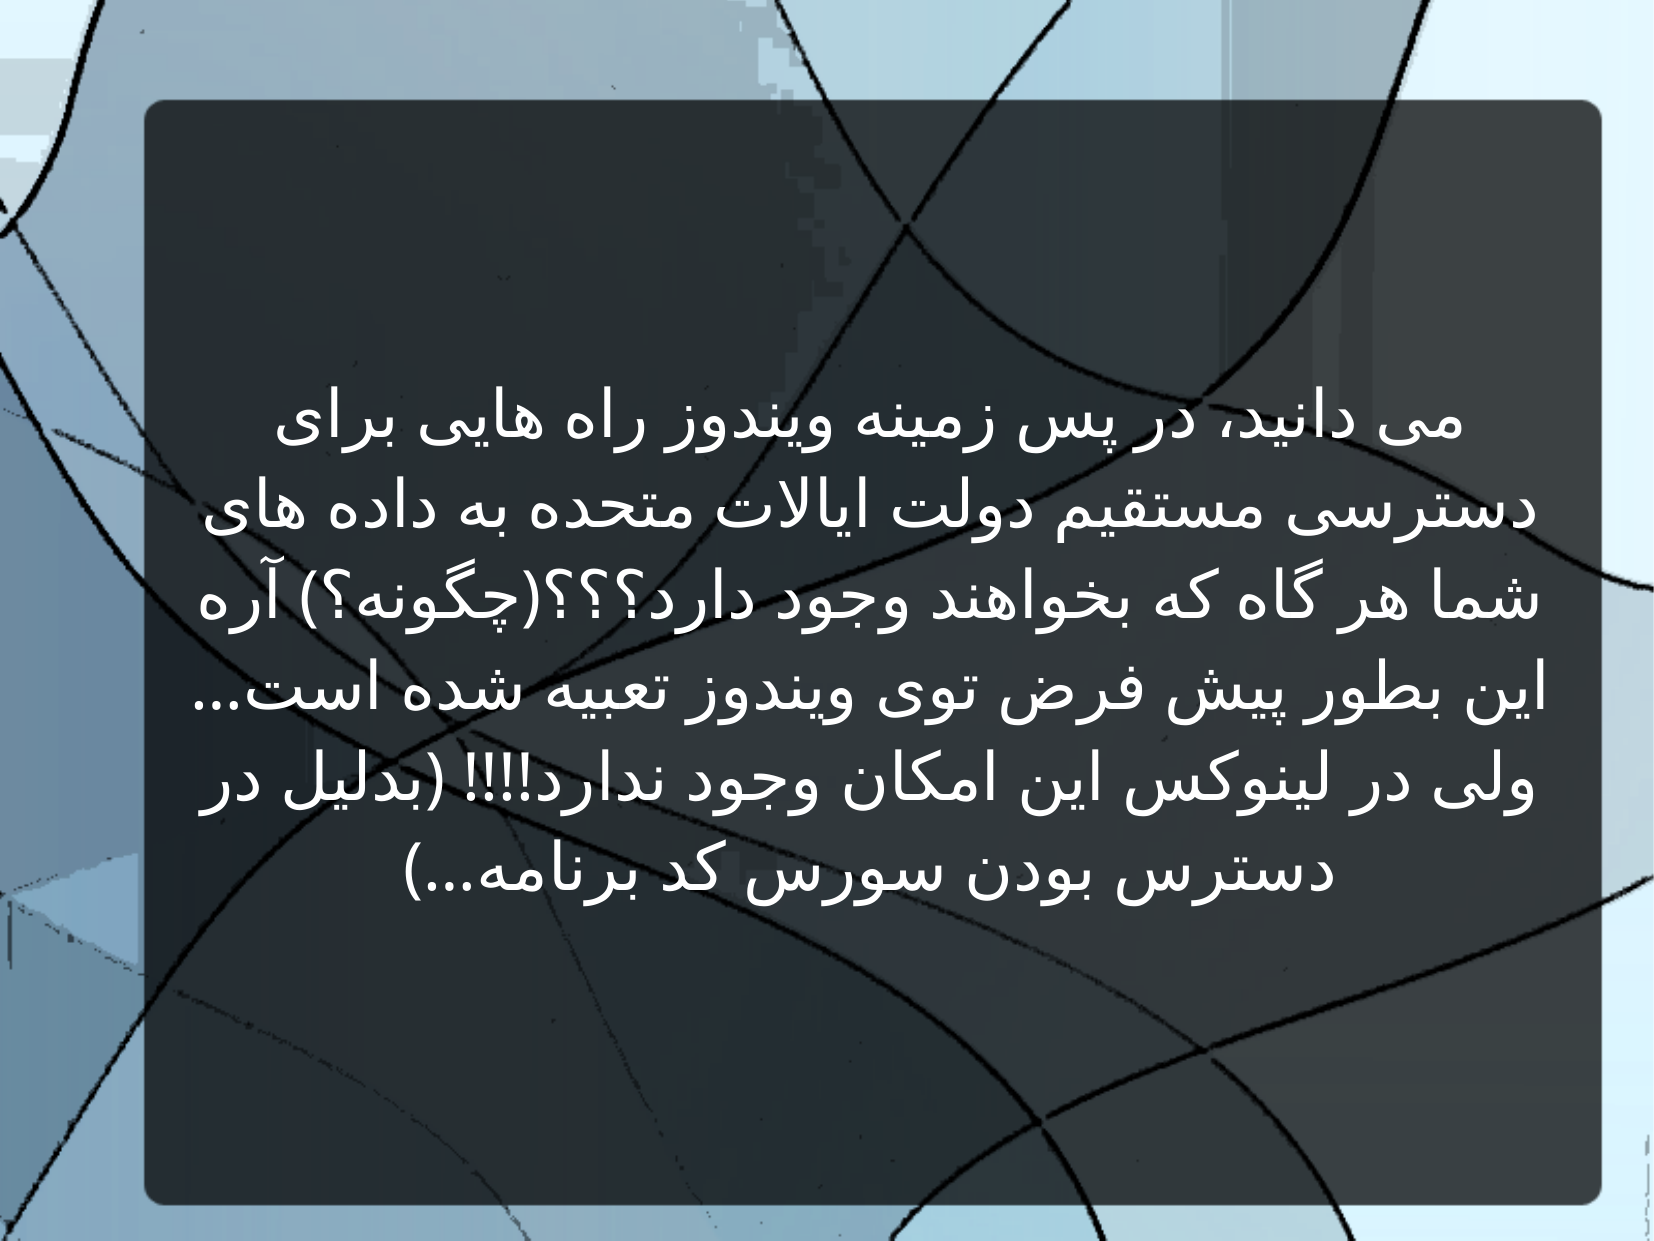

# می دانید، در پس زمینه ویندوز راه هایی برای دسترسی مستقیم دولت ایالات متحده به داده های شما هر گاه که بخواهند وجود دارد؟؟؟(چگونه؟) آره این بطور پیش فرض توی ویندوز تعبیه شده است… ولی در لینوکس این امکان وجود ندارد!!!! (بدلیل در دسترس بودن سورس کد برنامه…)